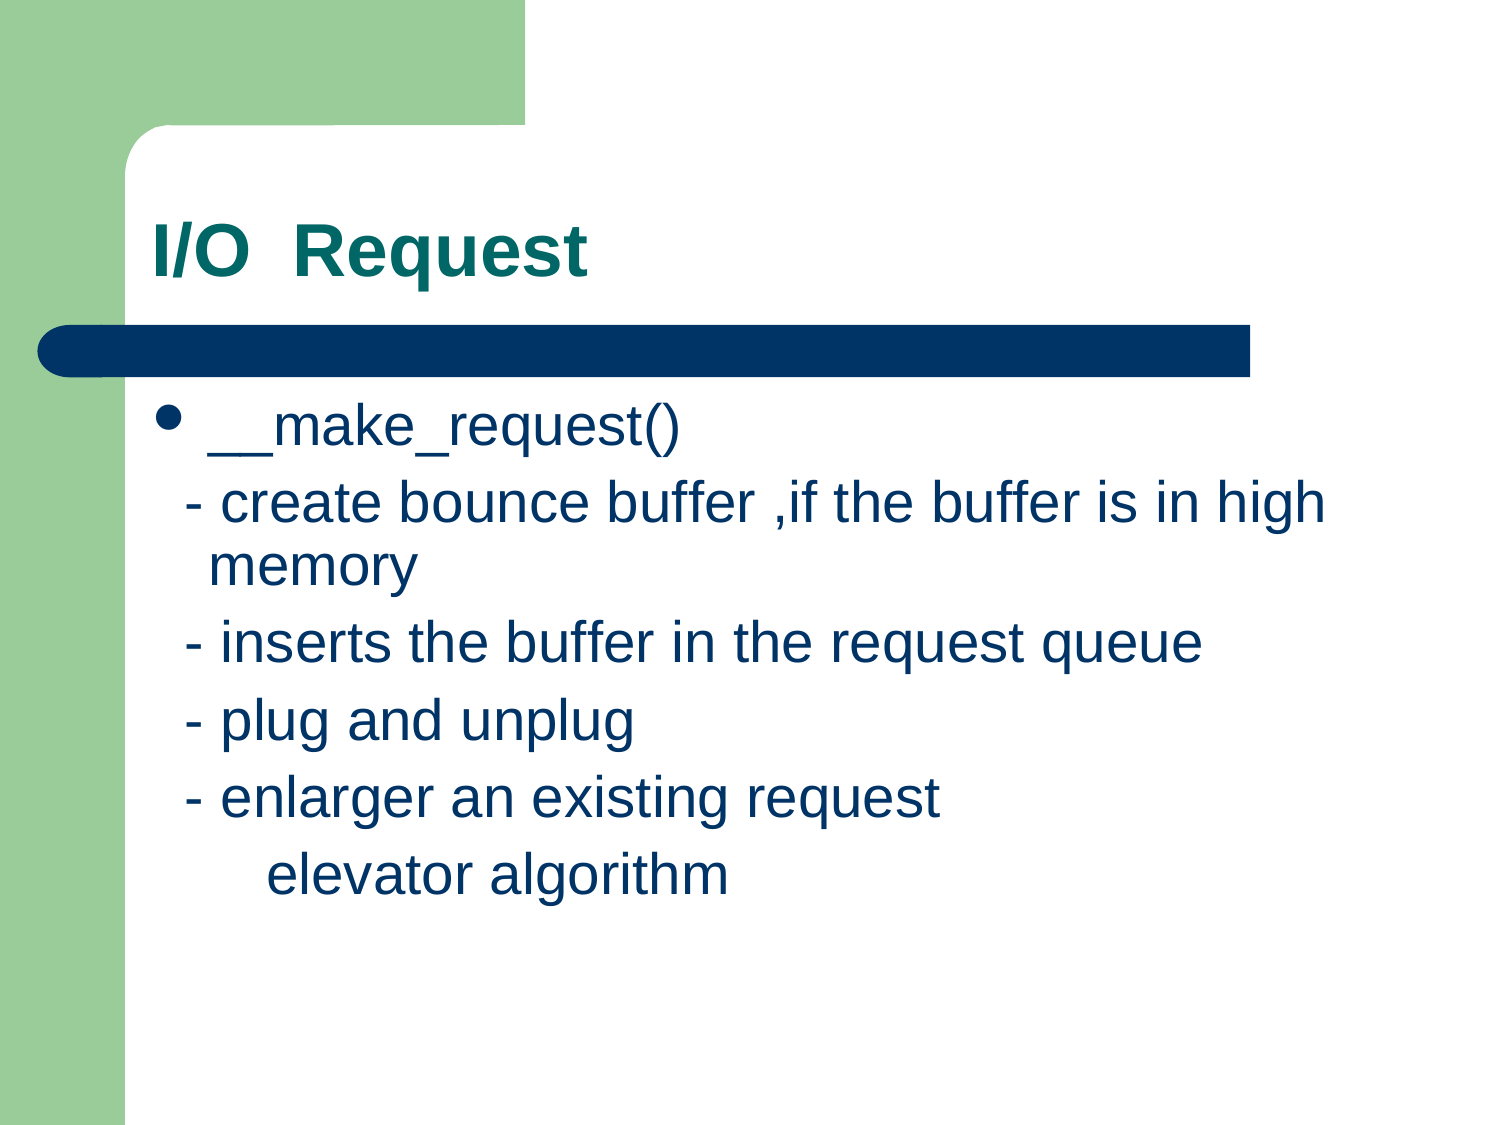

# I/O Request
__make_request()
 - create bounce buffer ,if the buffer is in high memory
 - inserts the buffer in the request queue
 - plug and unplug
 - enlarger an existing request
 elevator algorithm